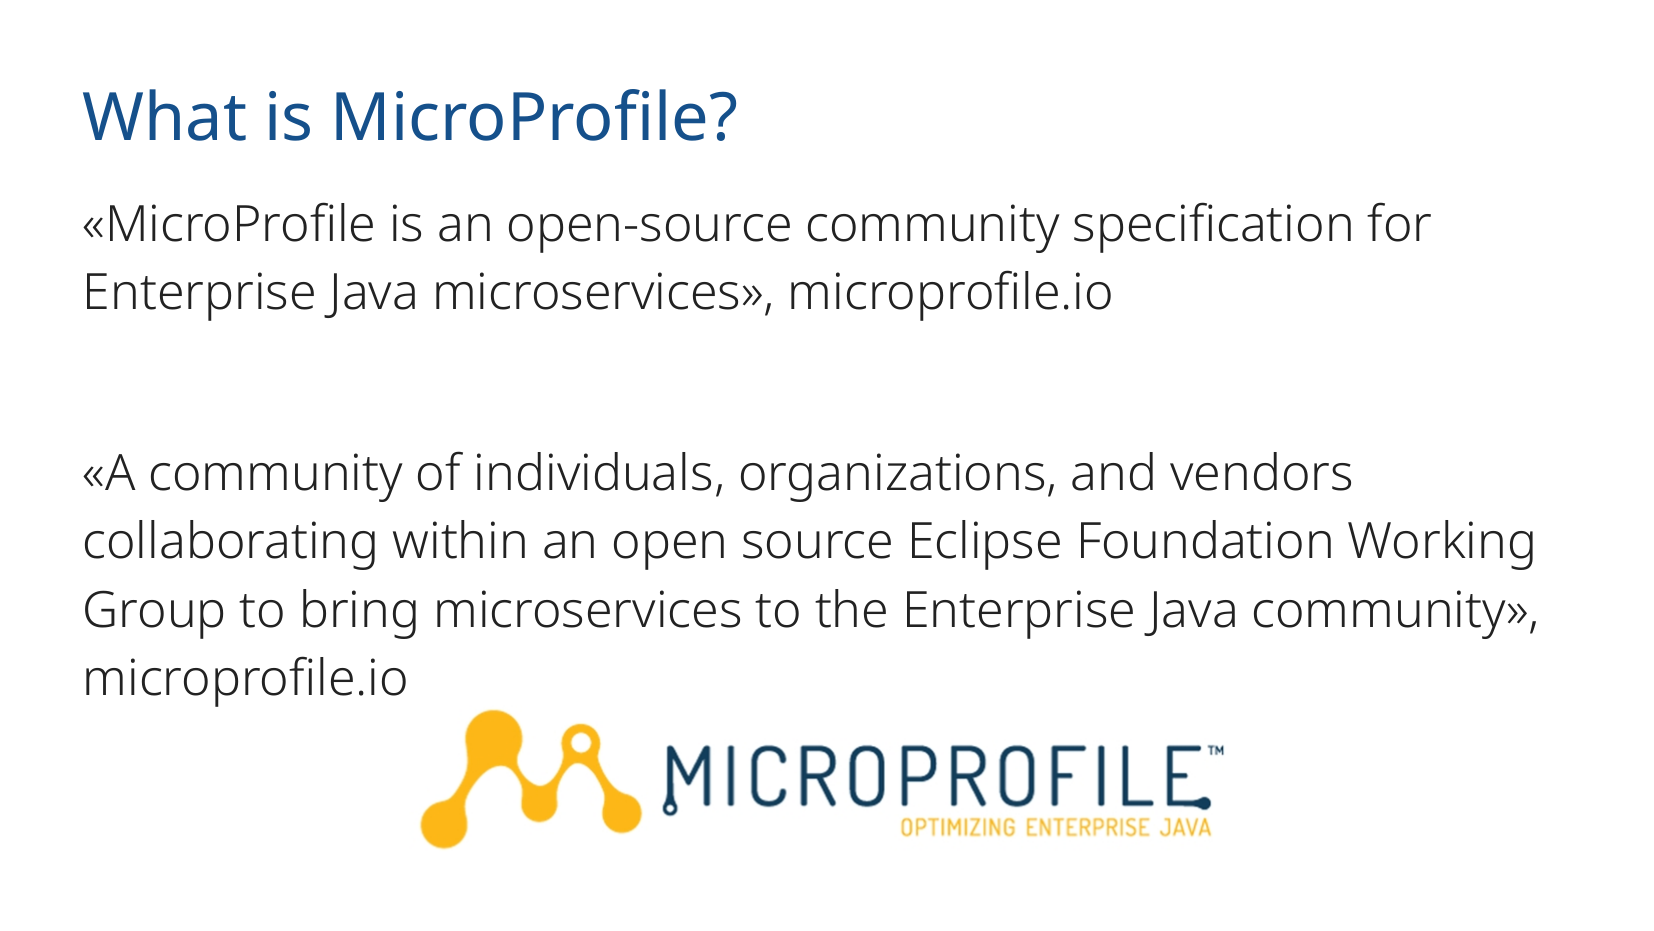

# What is MicroProfile?
«MicroProfile is an open-source community specification for Enterprise Java microservices», microprofile.io
«A community of individuals, organizations, and vendors collaborating within an open source Eclipse Foundation Working Group to bring microservices to the Enterprise Java community», microprofile.io